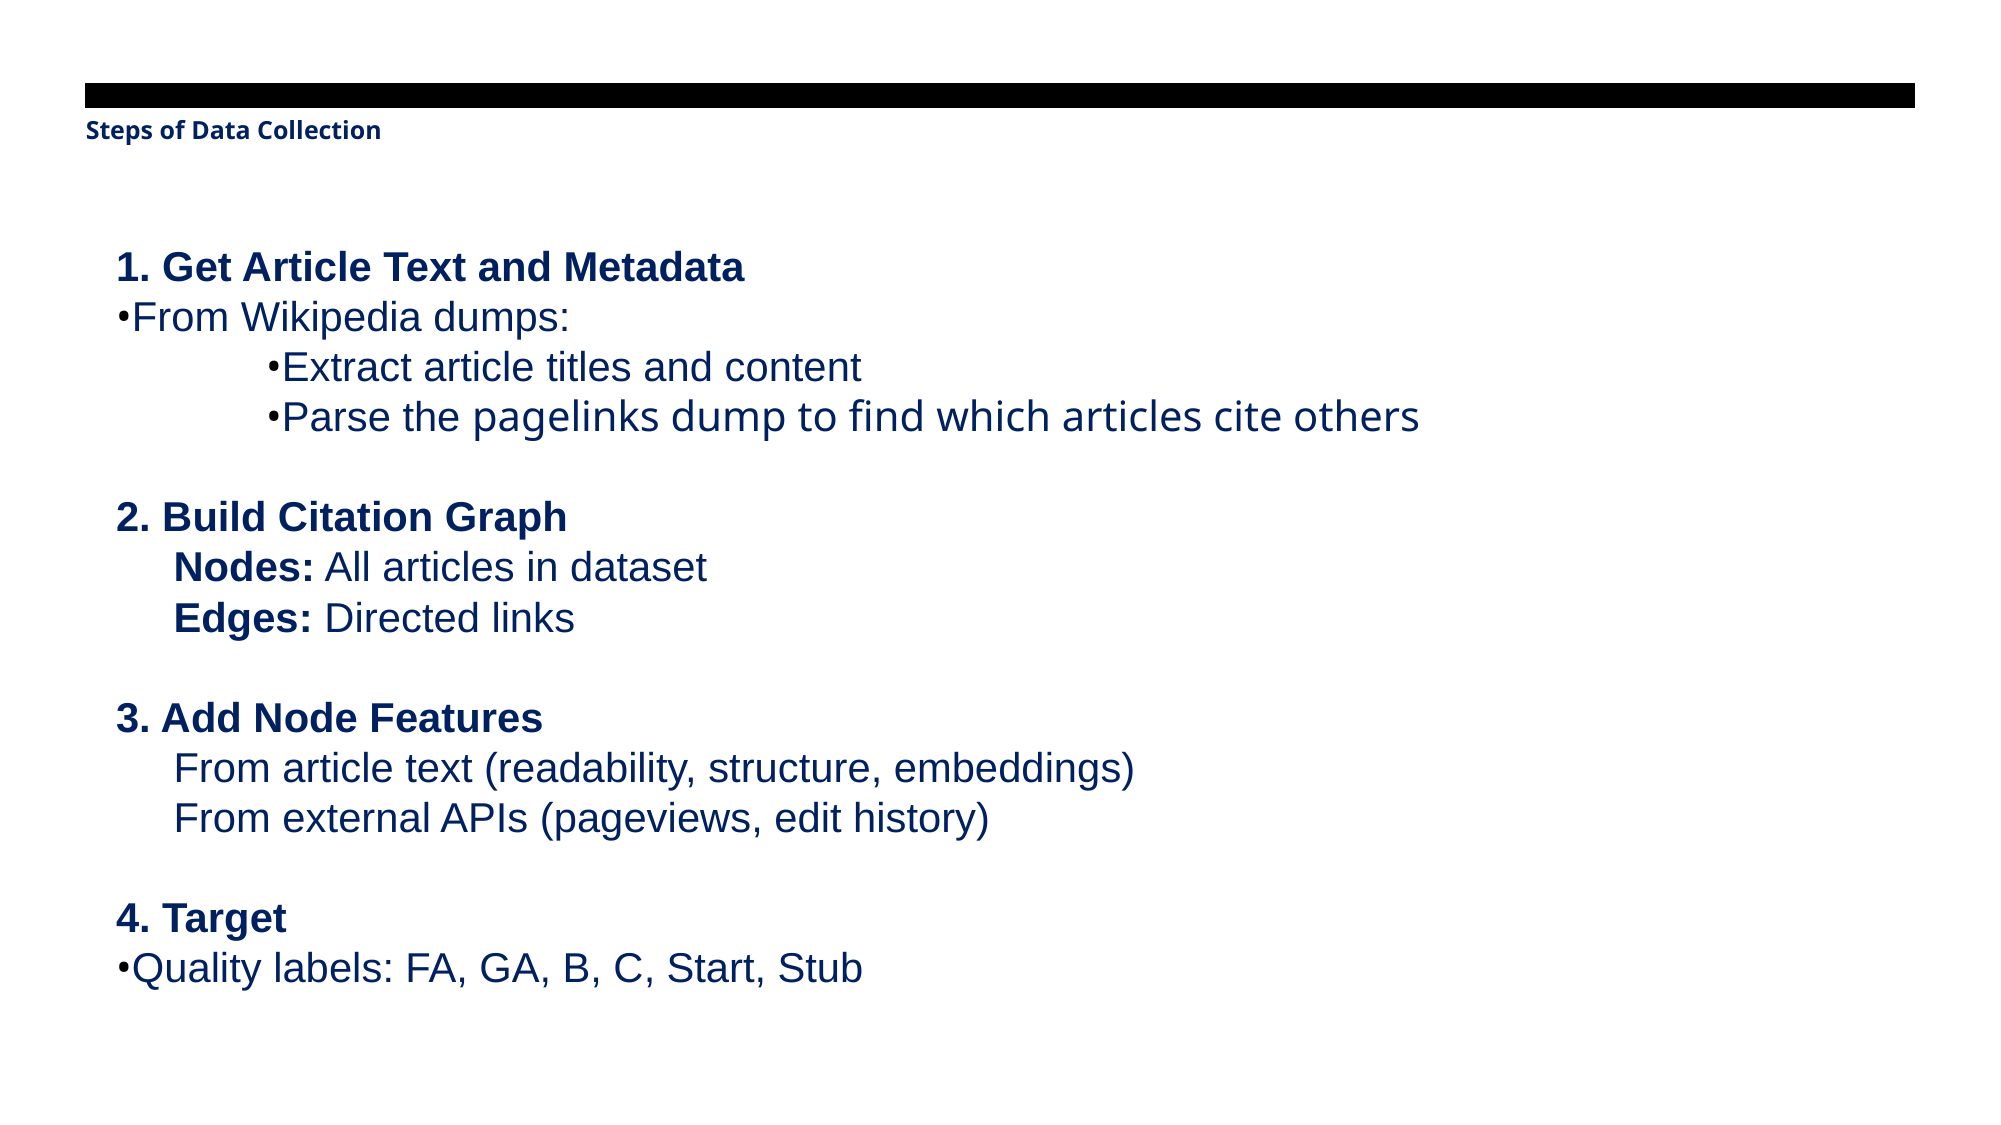

# Steps of Data Collection
1. Get Article Text and Metadata
From Wikipedia dumps:
Extract article titles and content
Parse the pagelinks dump to find which articles cite others
2. Build Citation Graph
 Nodes: All articles in dataset
 Edges: Directed links
3. Add Node Features
 From article text (readability, structure, embeddings)
 From external APIs (pageviews, edit history)
4. Target
Quality labels: FA, GA, B, C, Start, Stub